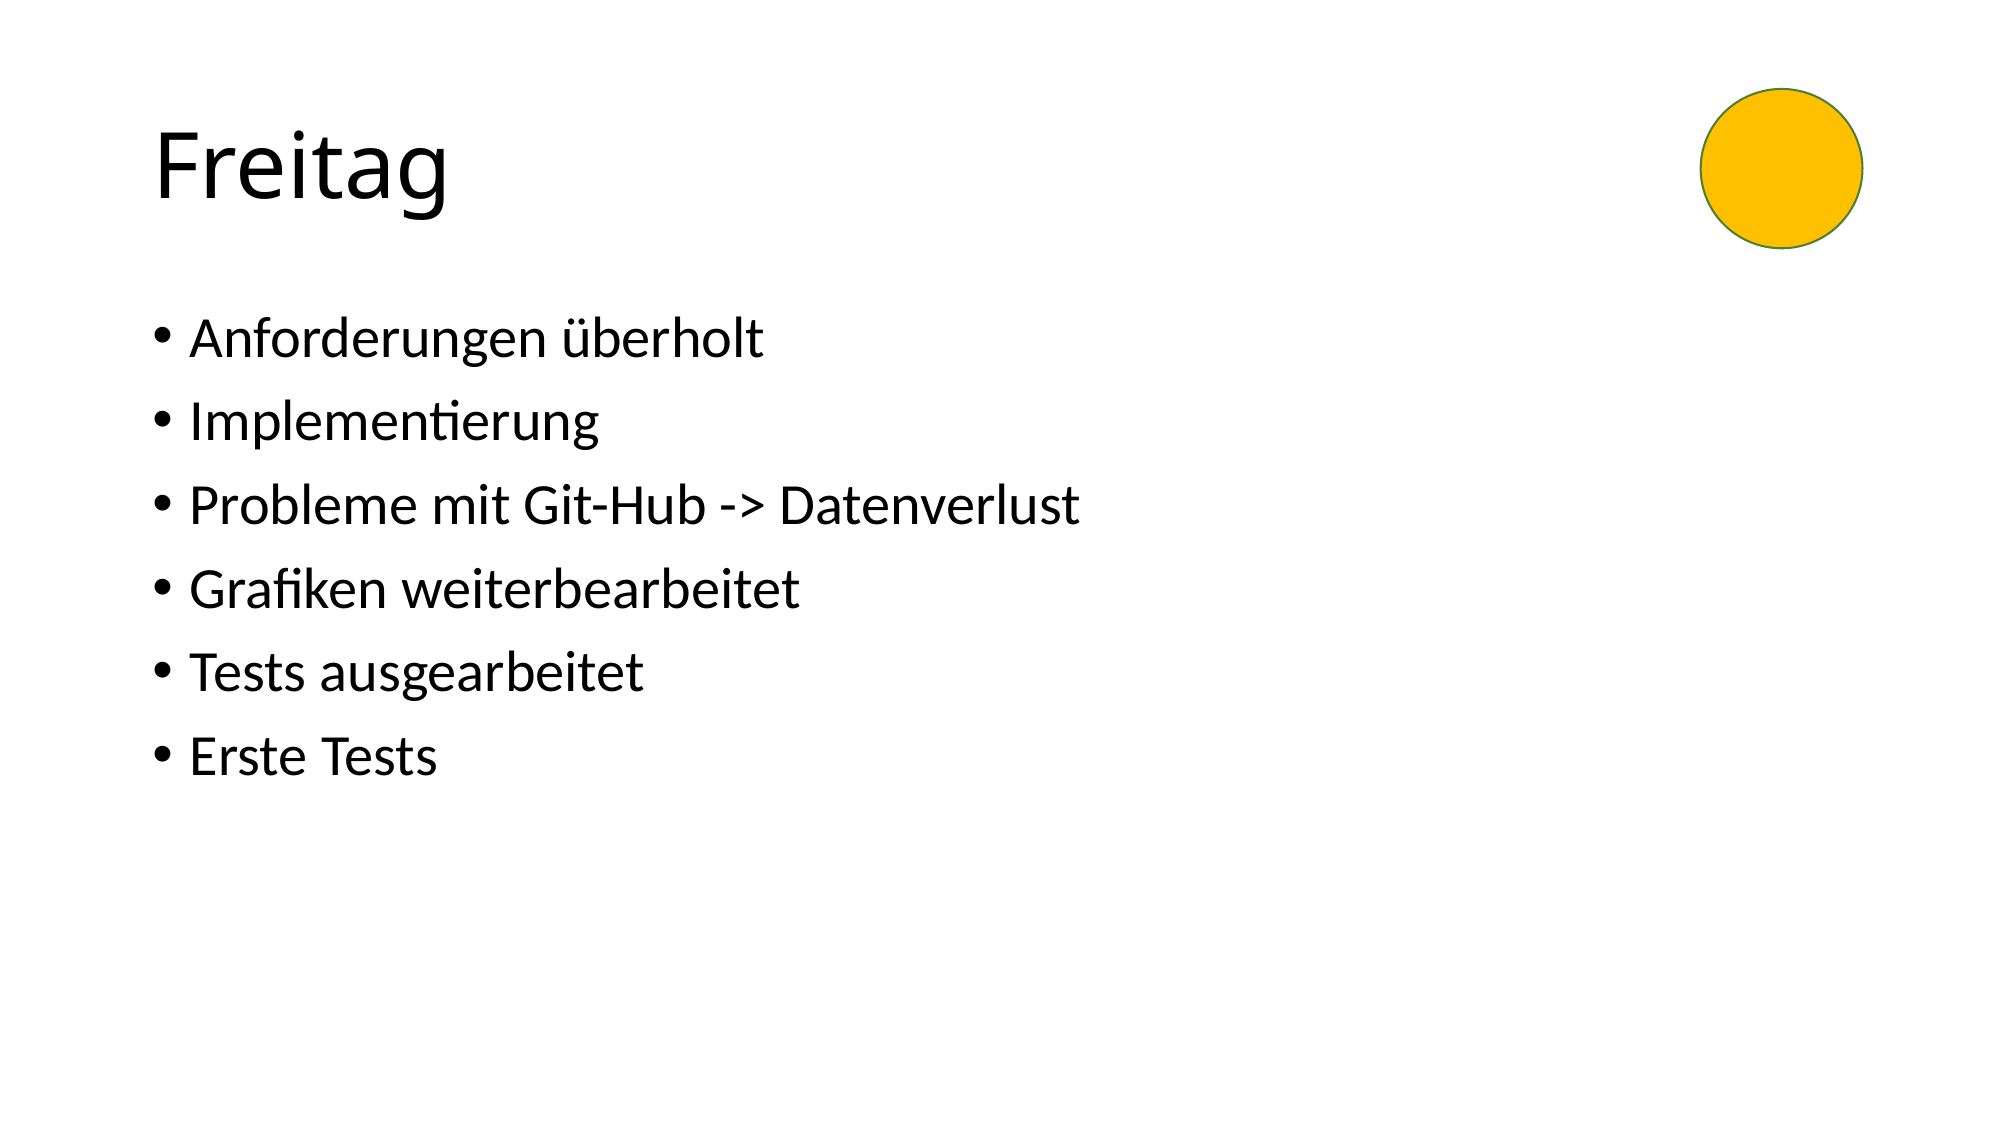

# Freitag
Anforderungen überholt
Implementierung
Probleme mit Git-Hub -> Datenverlust
Grafiken weiterbearbeitet
Tests ausgearbeitet
Erste Tests